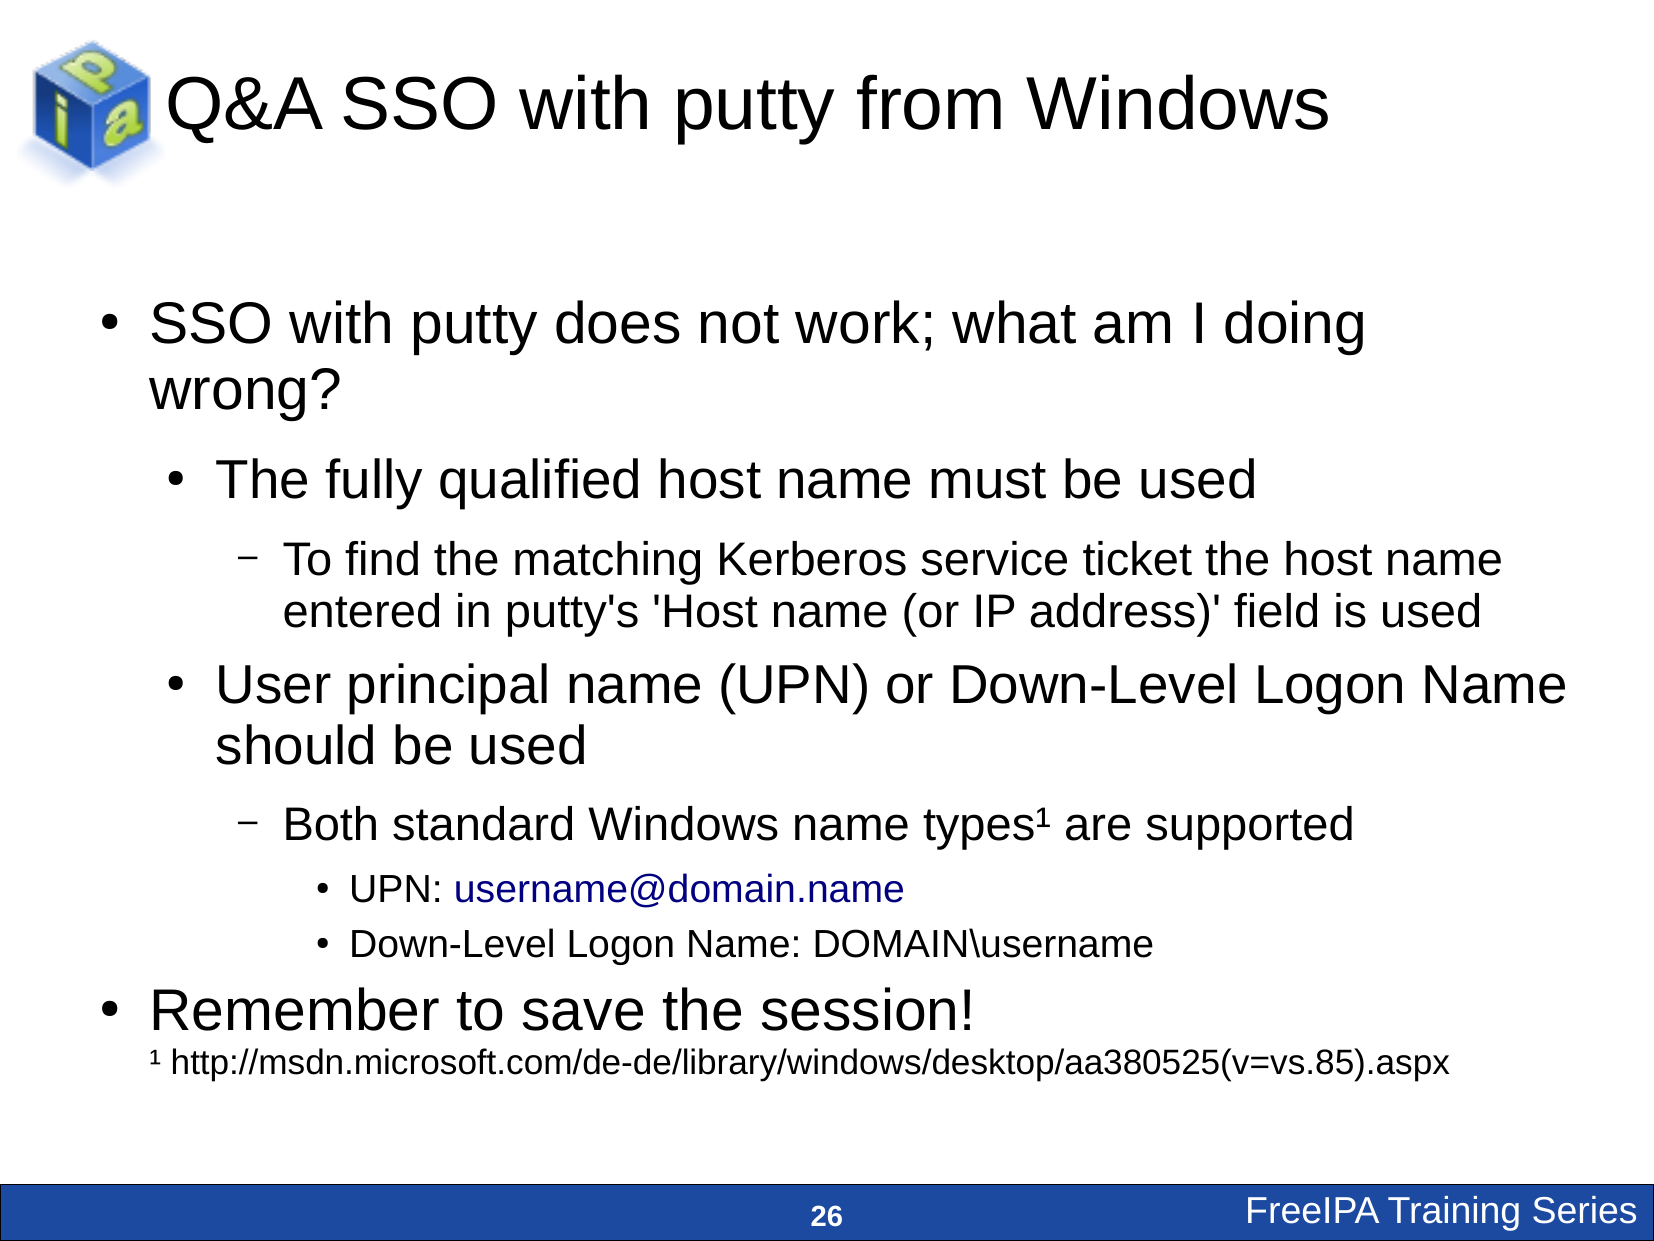

# Q&A SSO with putty from Windows
SSO with putty does not work; what am I doing wrong?
The fully qualified host name must be used
To find the matching Kerberos service ticket the host name entered in putty's 'Host name (or IP address)' field is used
User principal name (UPN) or Down-Level Logon Name should be used
Both standard Windows name types¹ are supported
UPN: username@domain.name
Down-Level Logon Name: DOMAIN\username
Remember to save the session!
¹ http://msdn.microsoft.com/de-de/library/windows/desktop/aa380525(v=vs.85).aspx
26